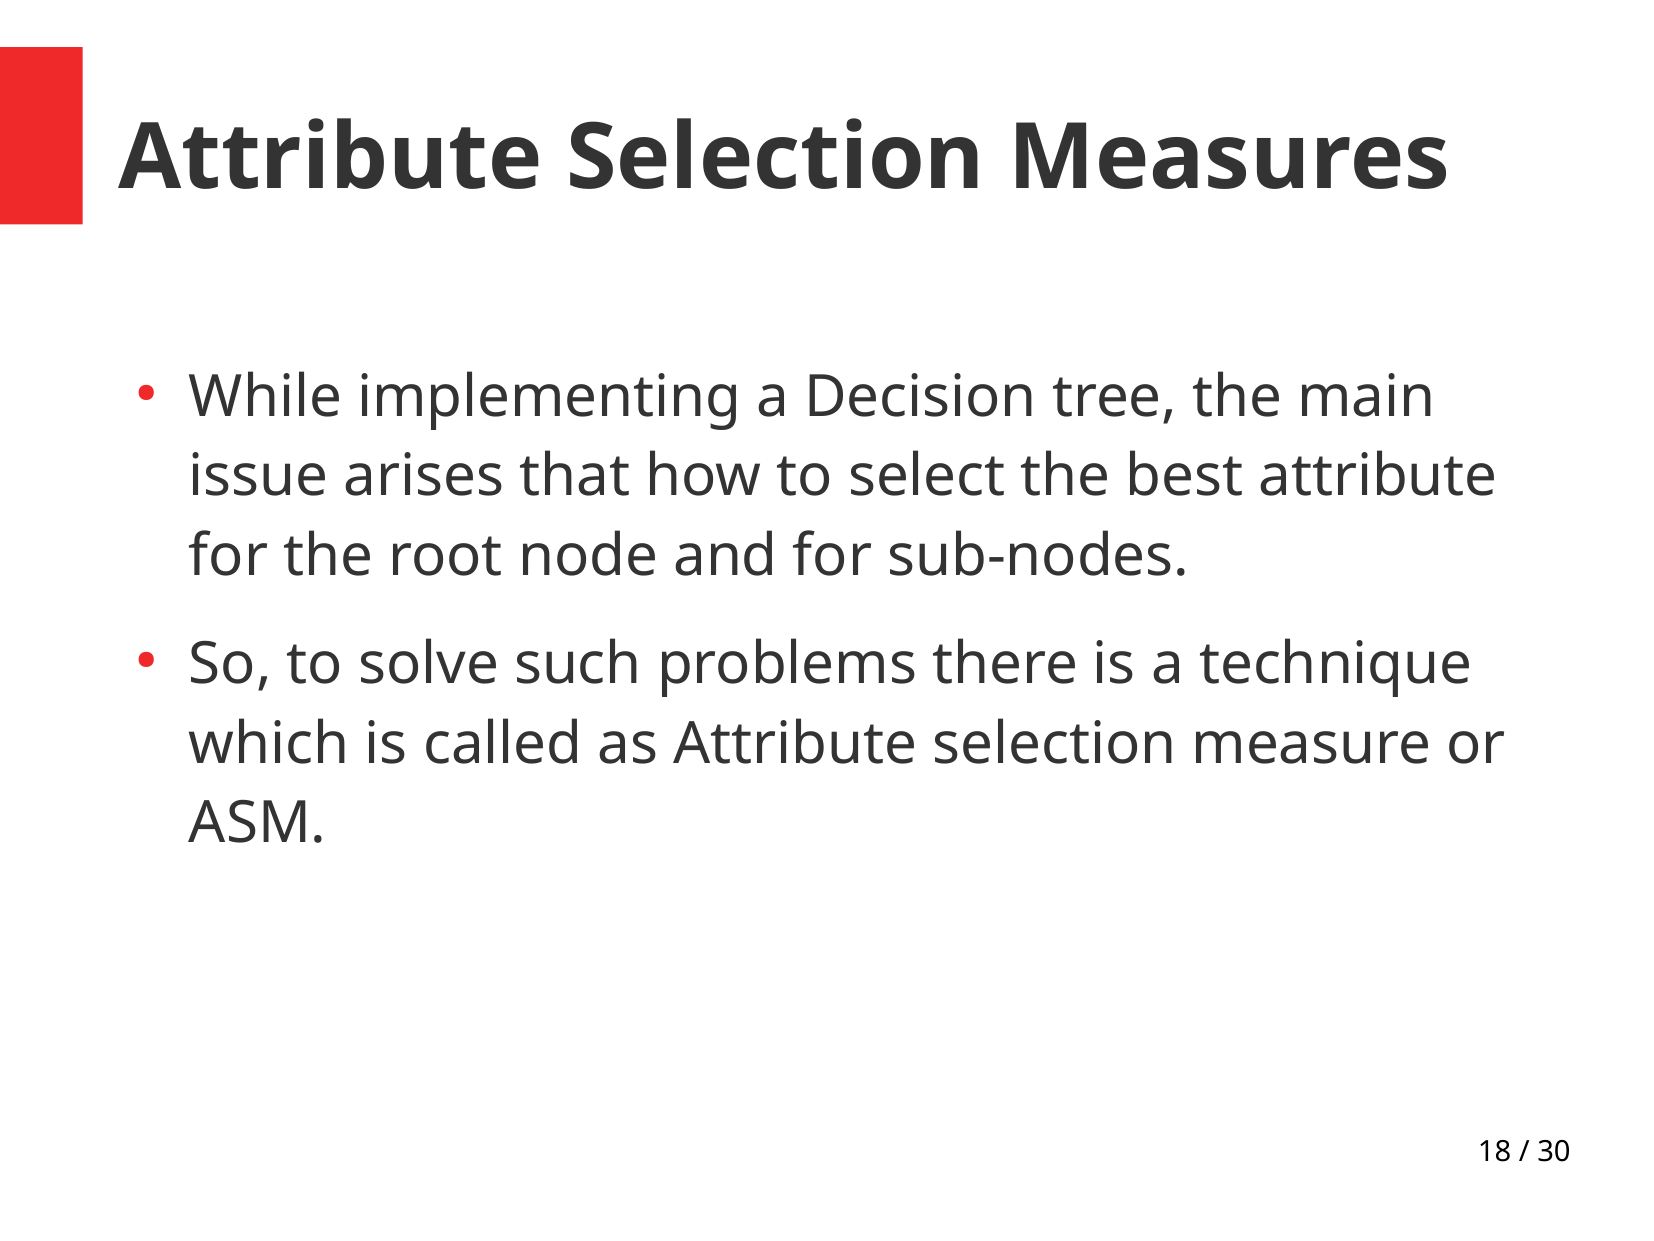

# Attribute Selection Measures
While implementing a Decision tree, the main issue arises that how to select the best attribute for the root node and for sub-nodes.
So, to solve such problems there is a technique which is called as Attribute selection measure or ASM.
18